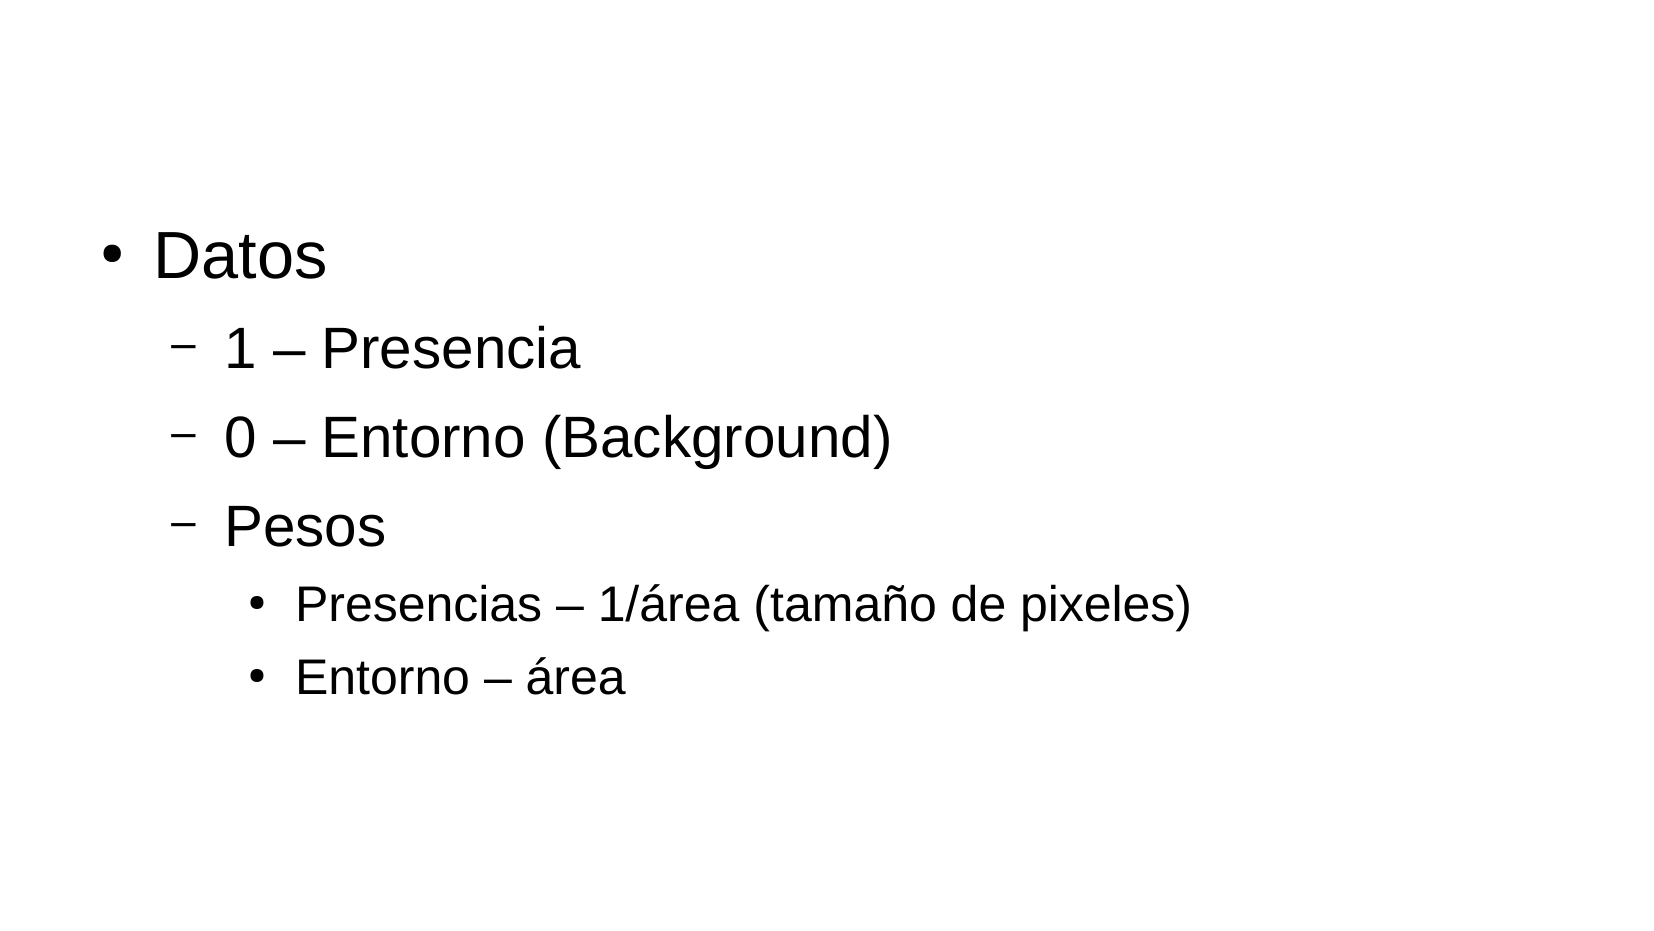

#
Datos
1 – Presencia
0 – Entorno (Background)
Pesos
Presencias – 1/área (tamaño de pixeles)
Entorno – área